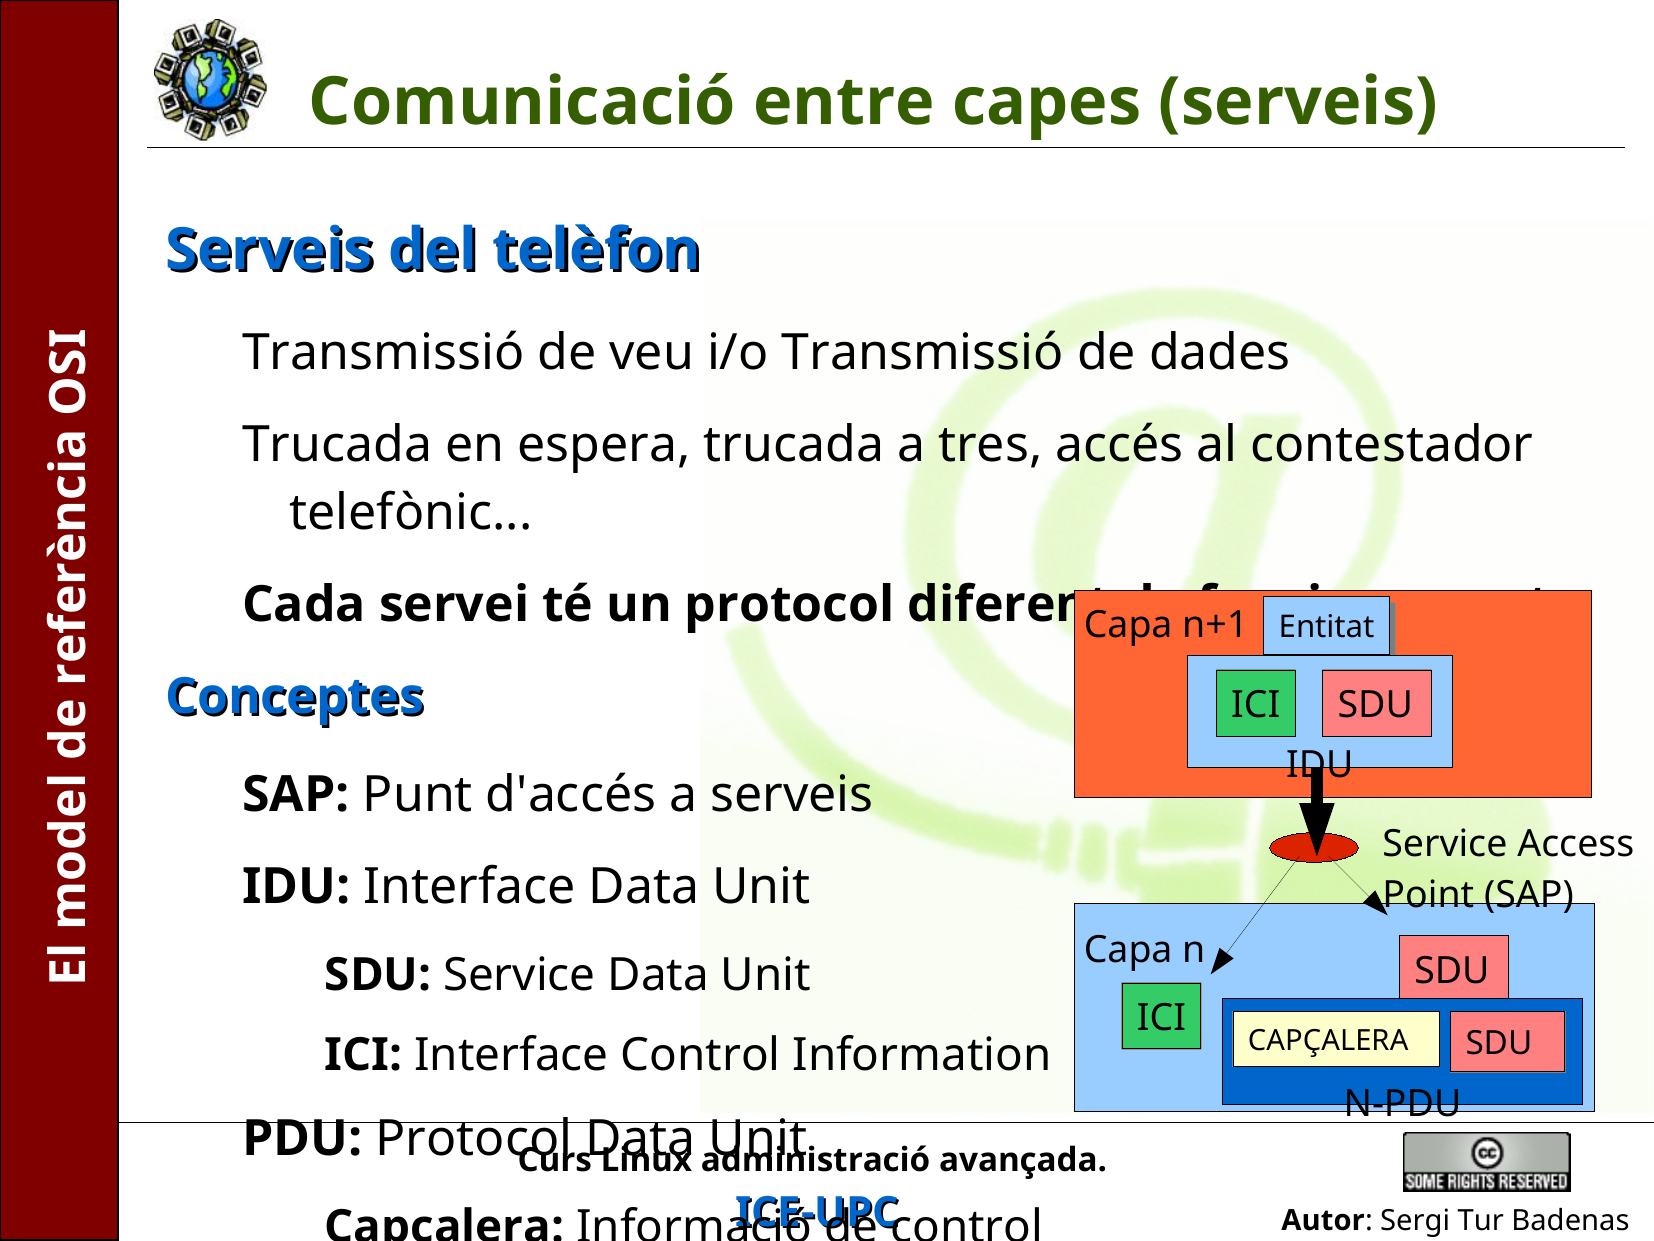

# Comunicació entre capes (serveis)
Serveis del telèfon
Transmissió de veu i/o Transmissió de dades
Trucada en espera, trucada a tres, accés al contestador telefònic...
Cada servei té un protocol diferent de funcionament
Conceptes
SAP: Punt d'accés a serveis
IDU: Interface Data Unit
SDU: Service Data Unit
ICI: Interface Control Information
PDU: Protocol Data Unit
Capçalera: Informació de control
 del protocol
Capa n+1
Entitat
IDU
ICI
SDU
Service Access
Point (SAP)
Capa n
SDU
ICI
N-PDU
CAPÇALERA
SDU